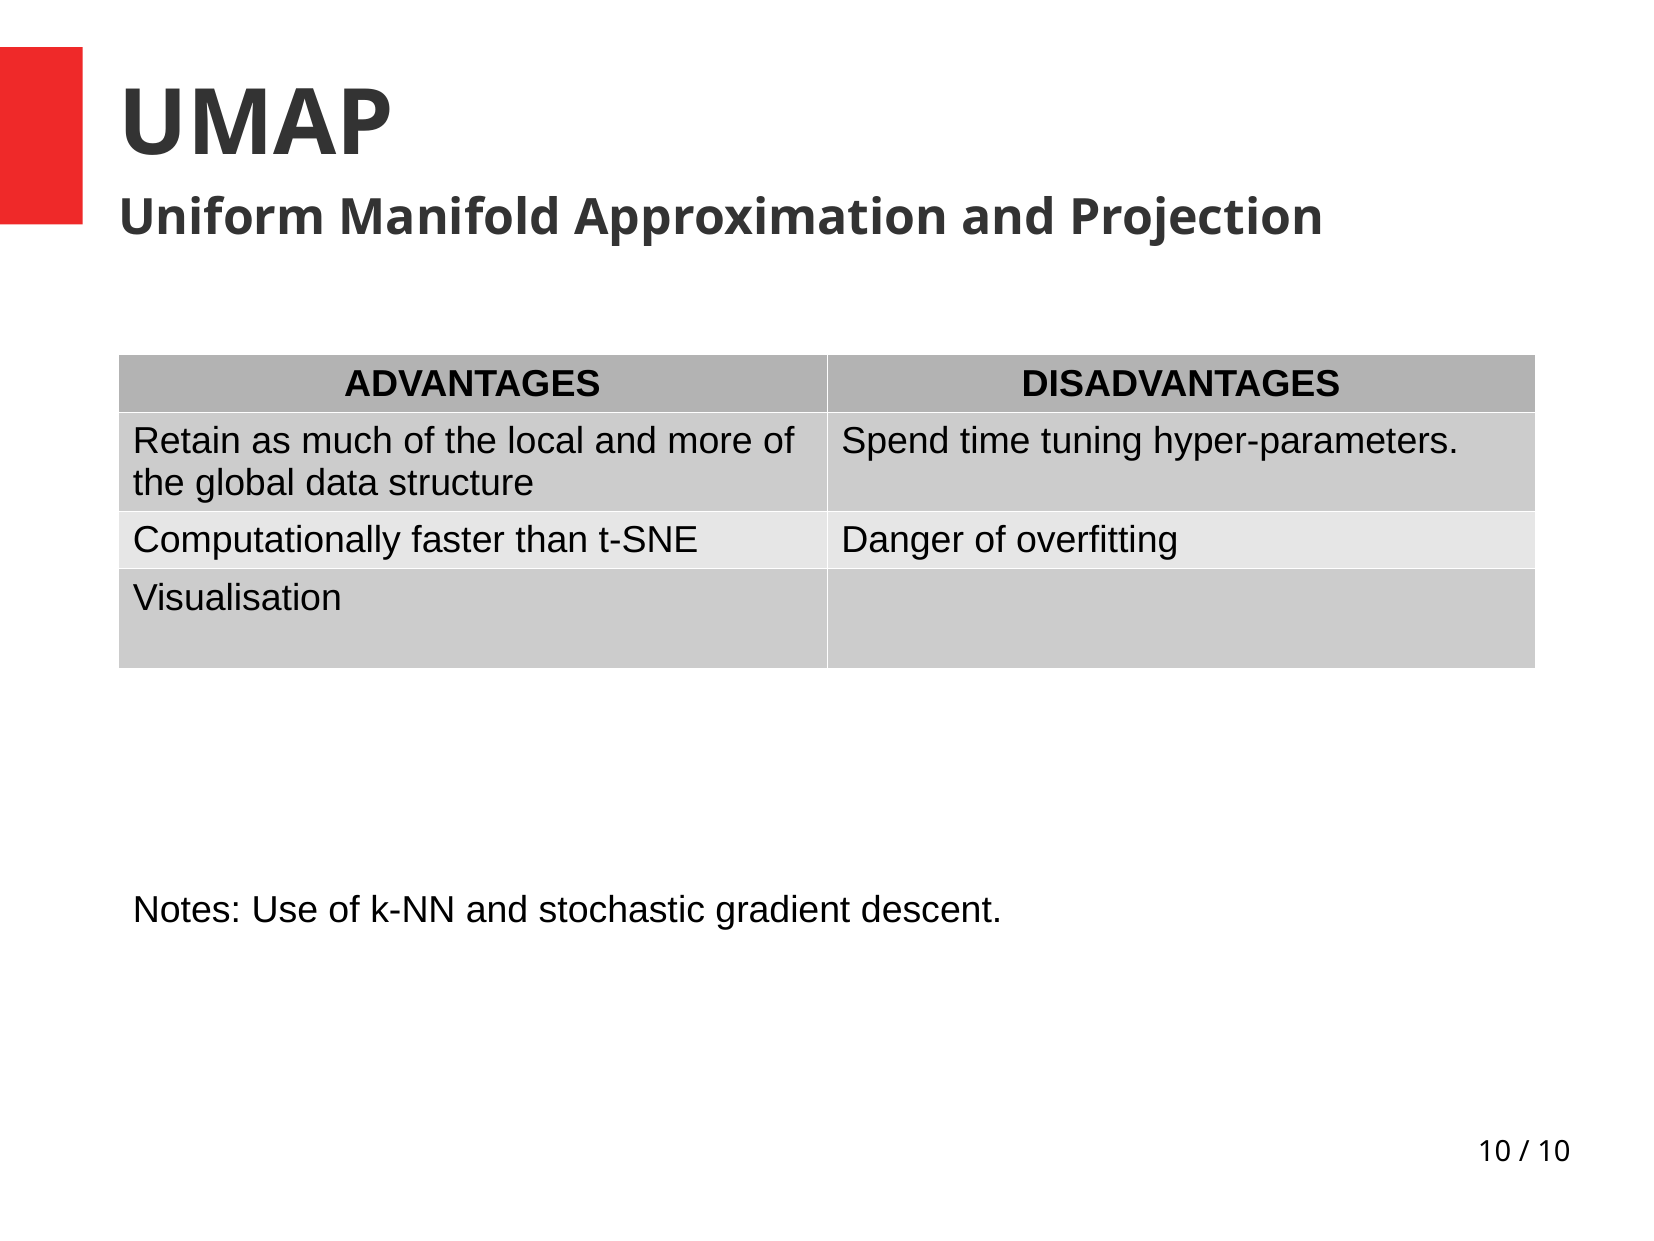

# UMAP Uniform Manifold Approximation and Projection
| ADVANTAGES | DISADVANTAGES |
| --- | --- |
| Retain as much of the local and more of the global data structure | Spend time tuning hyper-parameters. |
| Computationally faster than t-SNE | Danger of overfitting |
| Visualisation | |
Notes: Use of k-NN and stochastic gradient descent.
10